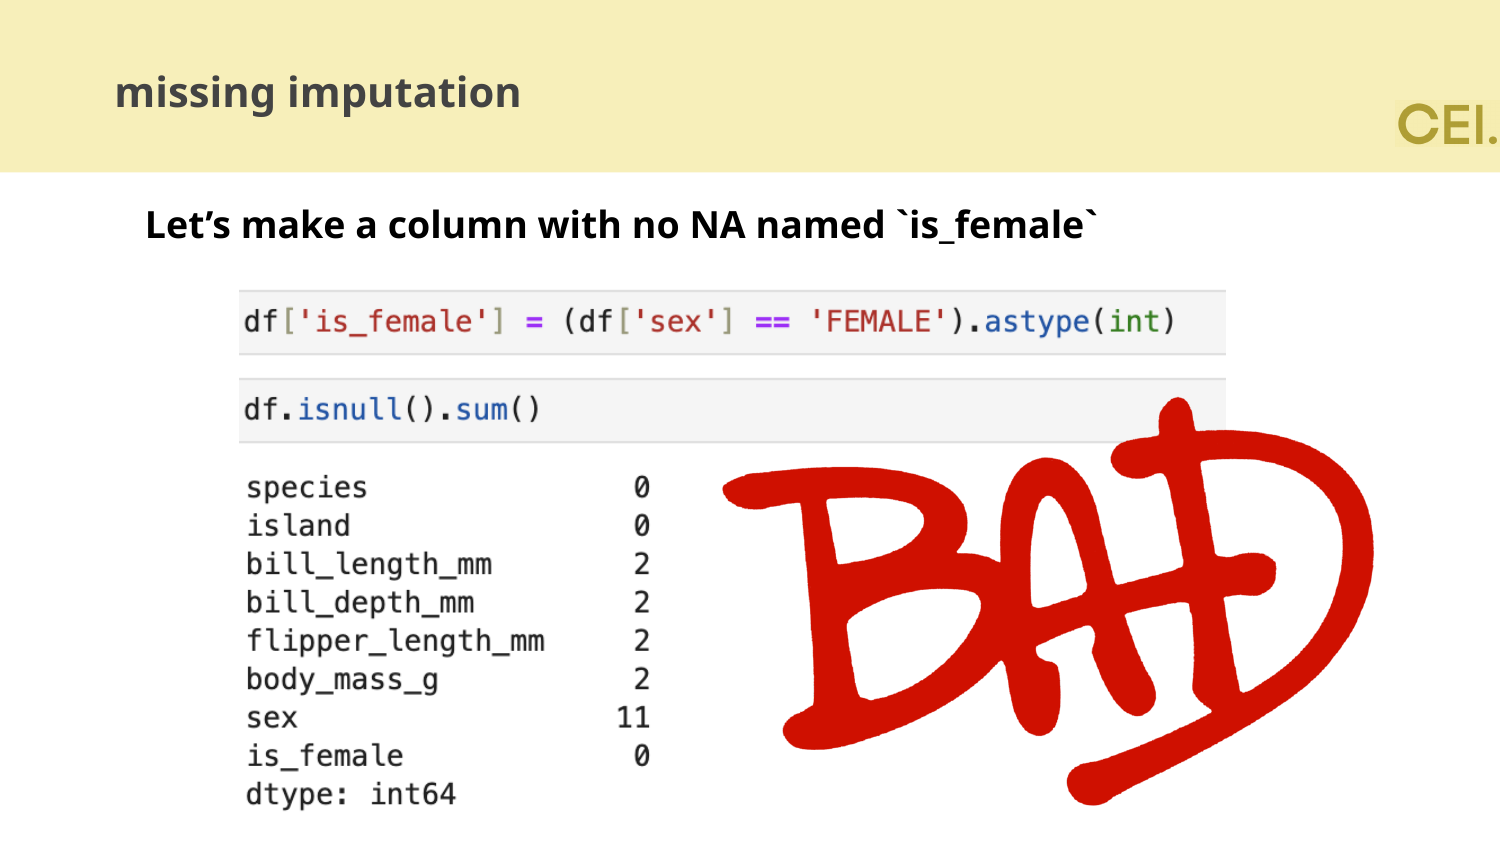

missing imputation
python if else statements
Let’s make a column with no NA named `is_female`